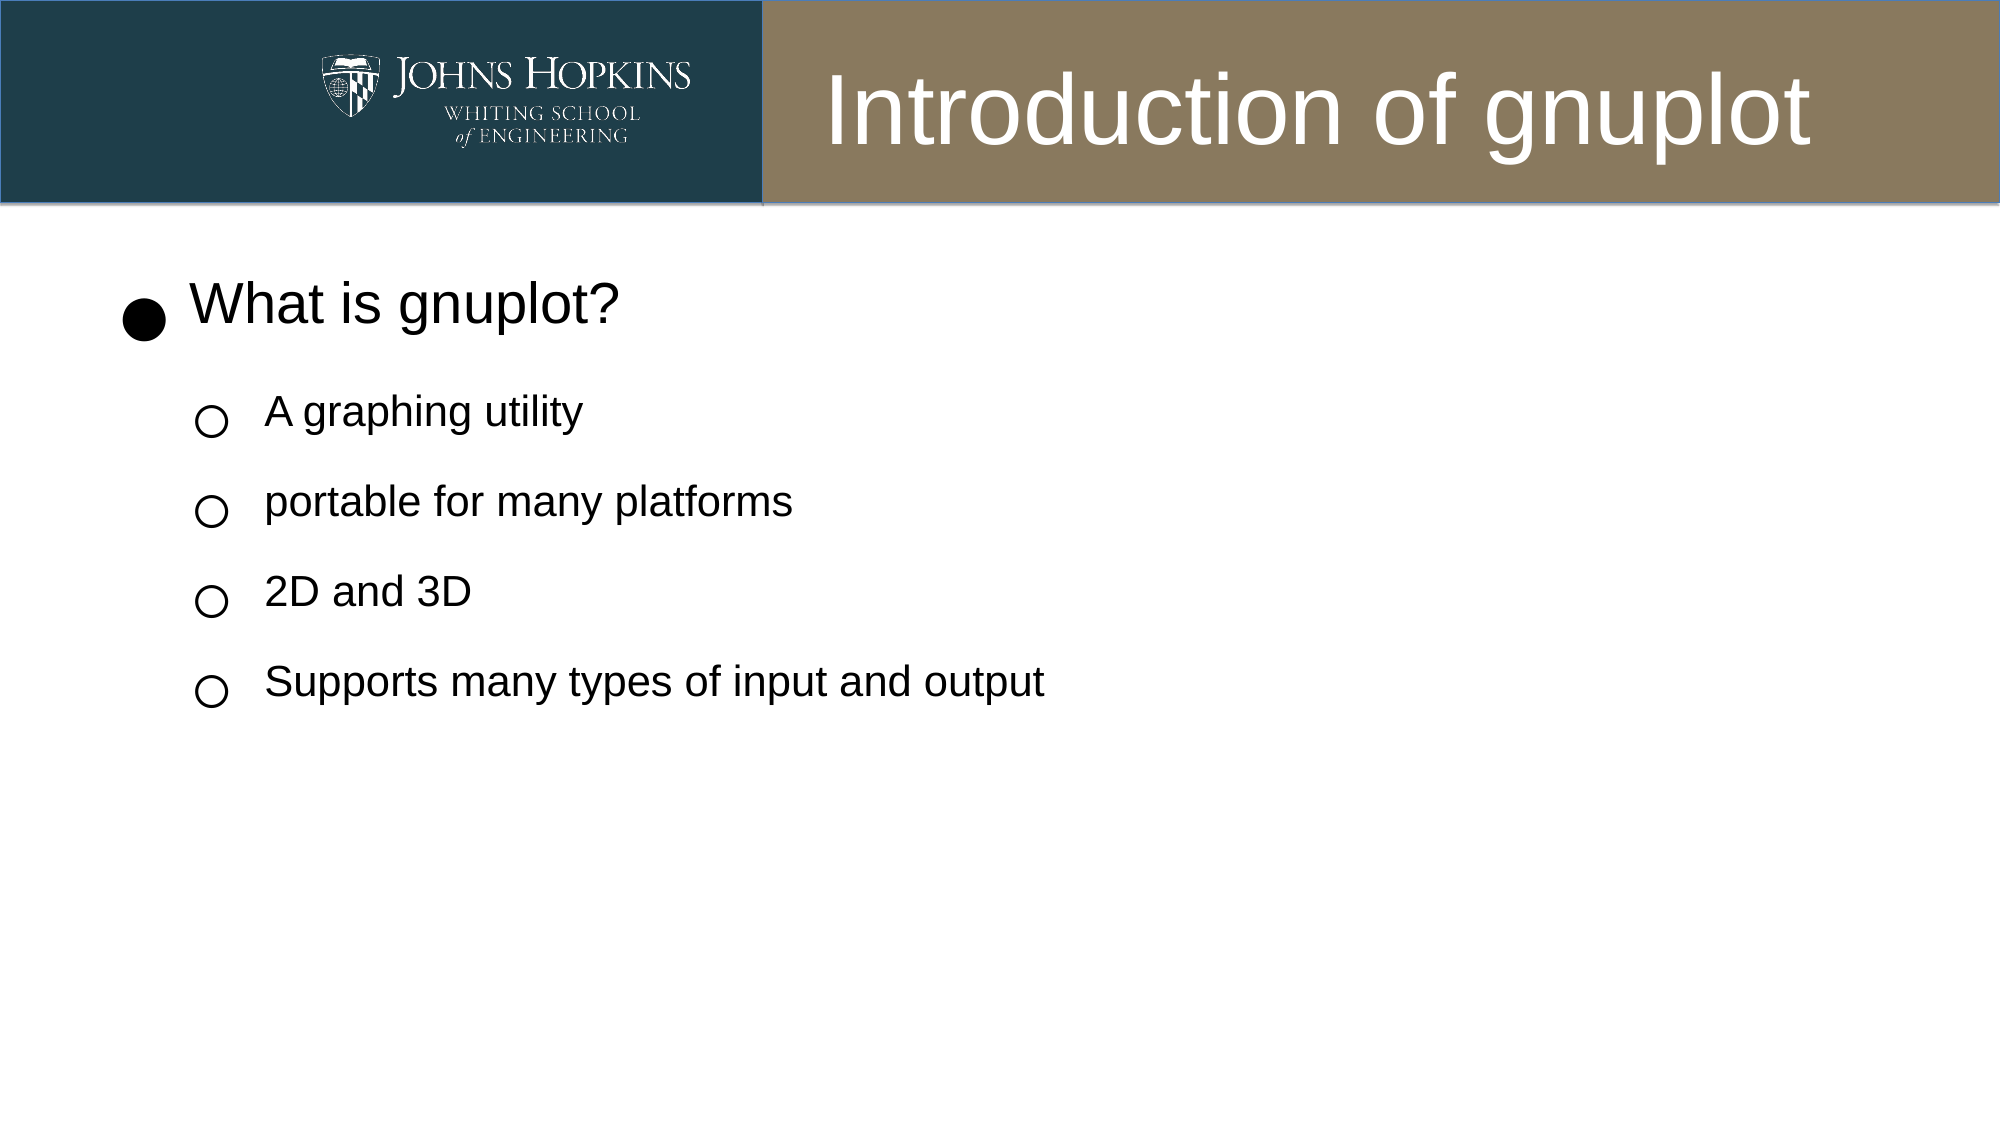

Introduction of gnuplot
What is gnuplot?
A graphing utility
portable for many platforms
2D and 3D
Supports many types of input and output